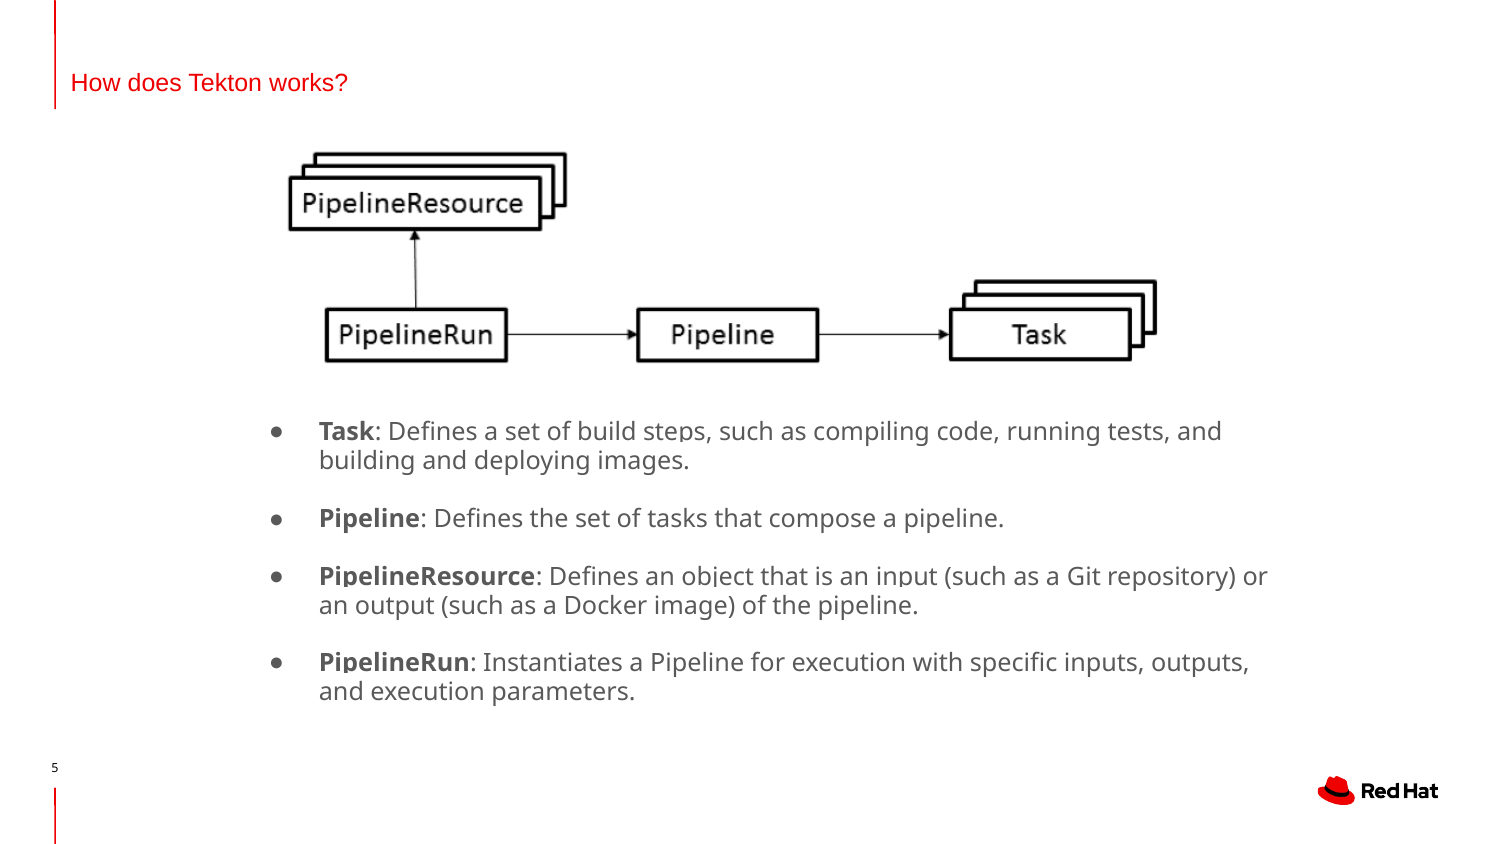

How does Tekton works?
# Task: Defines a set of build steps, such as compiling code, running tests, and building and deploying images.
Pipeline: Defines the set of tasks that compose a pipeline.
PipelineResource: Defines an object that is an input (such as a Git repository) or an output (such as a Docker image) of the pipeline.
PipelineRun: Instantiates a Pipeline for execution with specific inputs, outputs, and execution parameters.